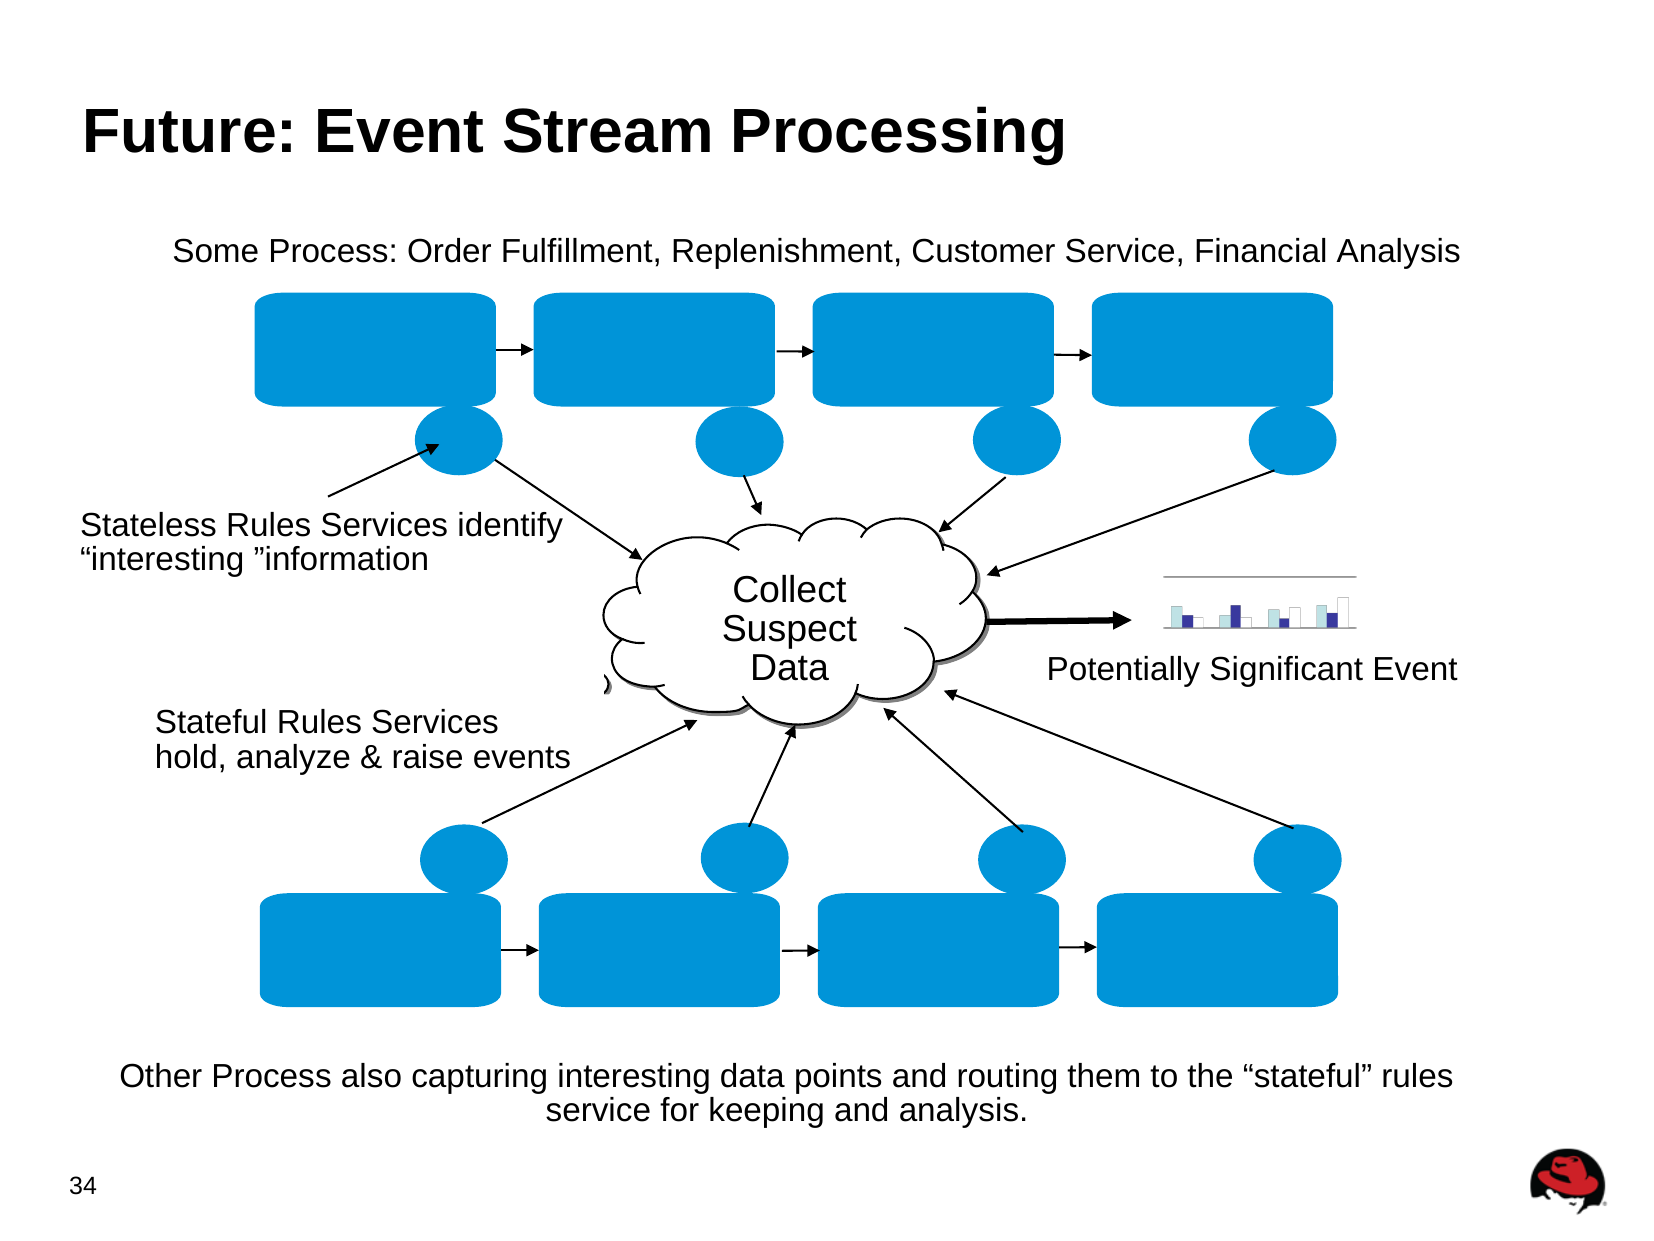

# Future: Event Stream Processing
Some Process: Order Fulfillment, Replenishment, Customer Service, Financial Analysis
Stateless Rules Services identify “interesting ”information
Collect
Suspect
Data
Potentially Significant Event
Stateful Rules Services
hold, analyze & raise events
Other Process also capturing interesting data points and routing them to the “stateful” rules service for keeping and analysis.